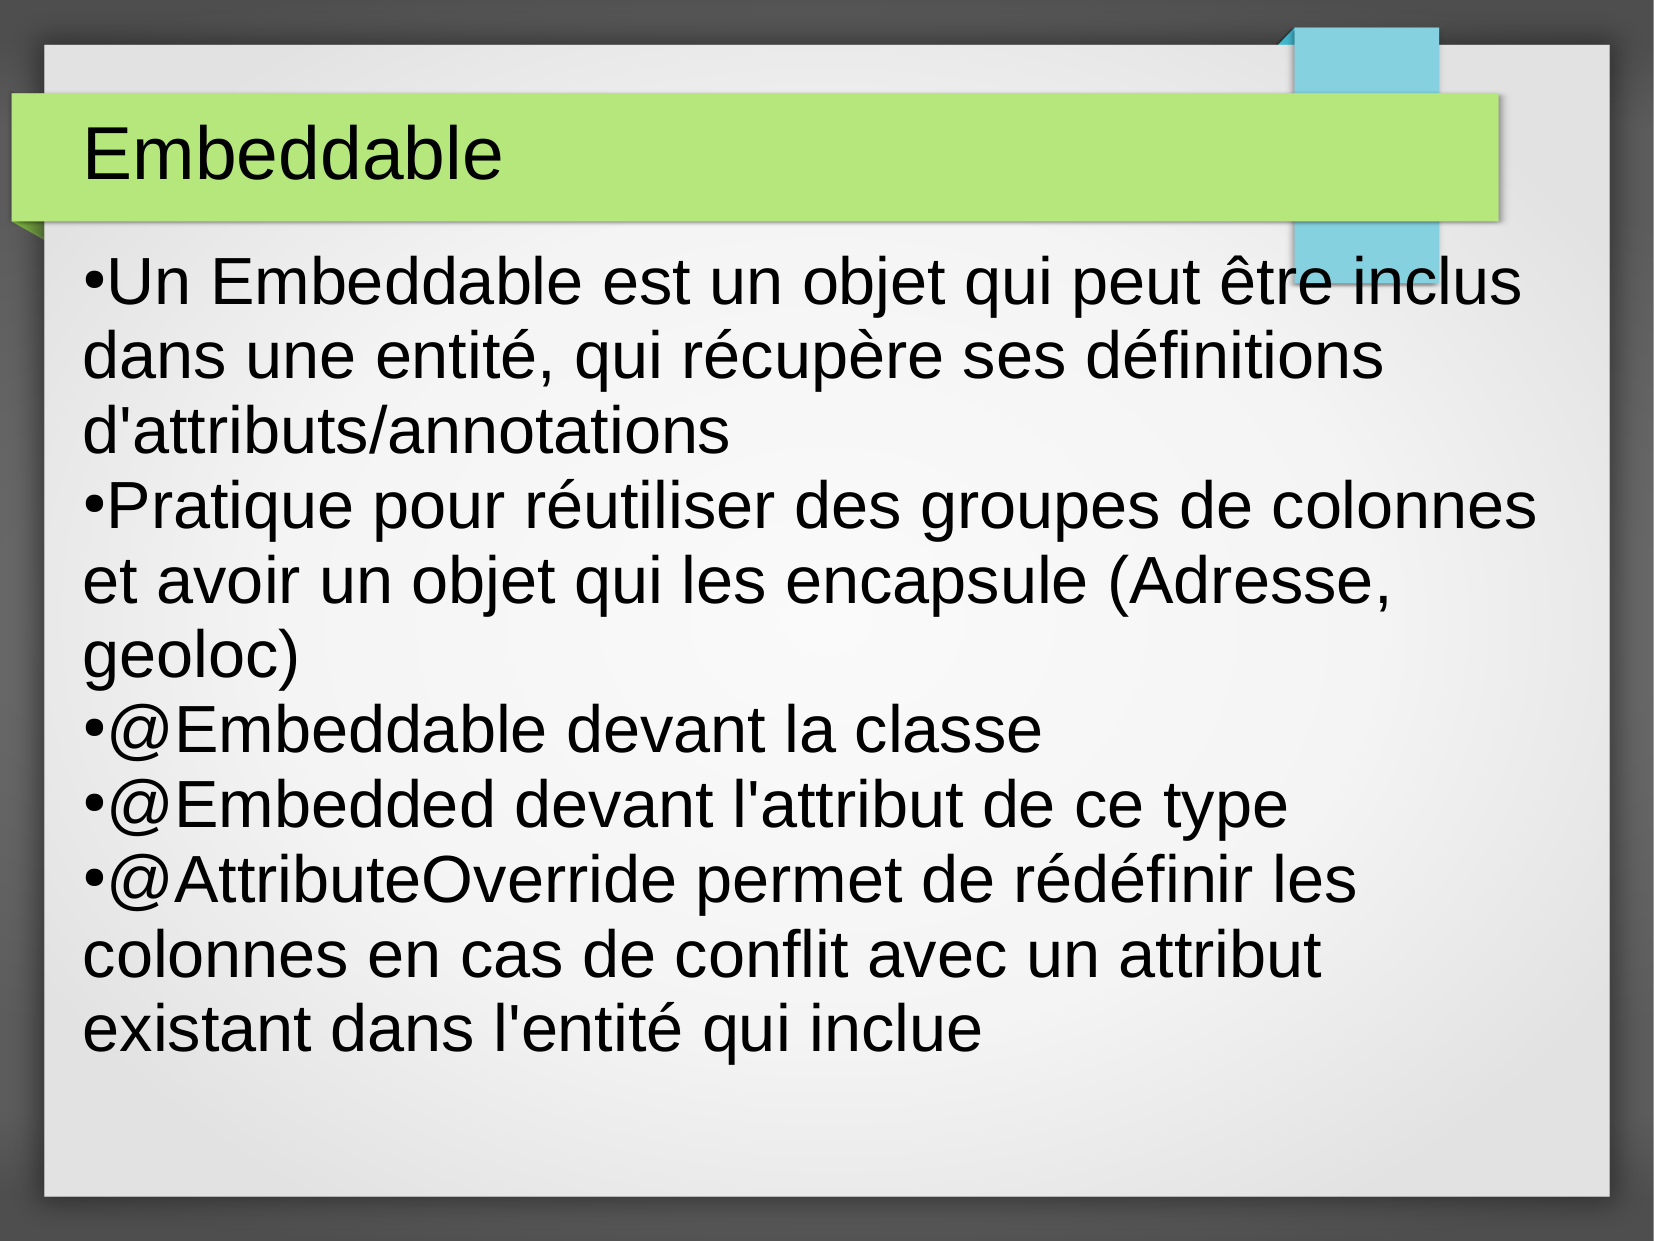

# Embeddable
Un Embeddable est un objet qui peut être inclus dans une entité, qui récupère ses définitions d'attributs/annotations
Pratique pour réutiliser des groupes de colonnes et avoir un objet qui les encapsule (Adresse, geoloc)
@Embeddable devant la classe
@Embedded devant l'attribut de ce type
@AttributeOverride permet de rédéfinir les colonnes en cas de conflit avec un attribut existant dans l'entité qui inclue